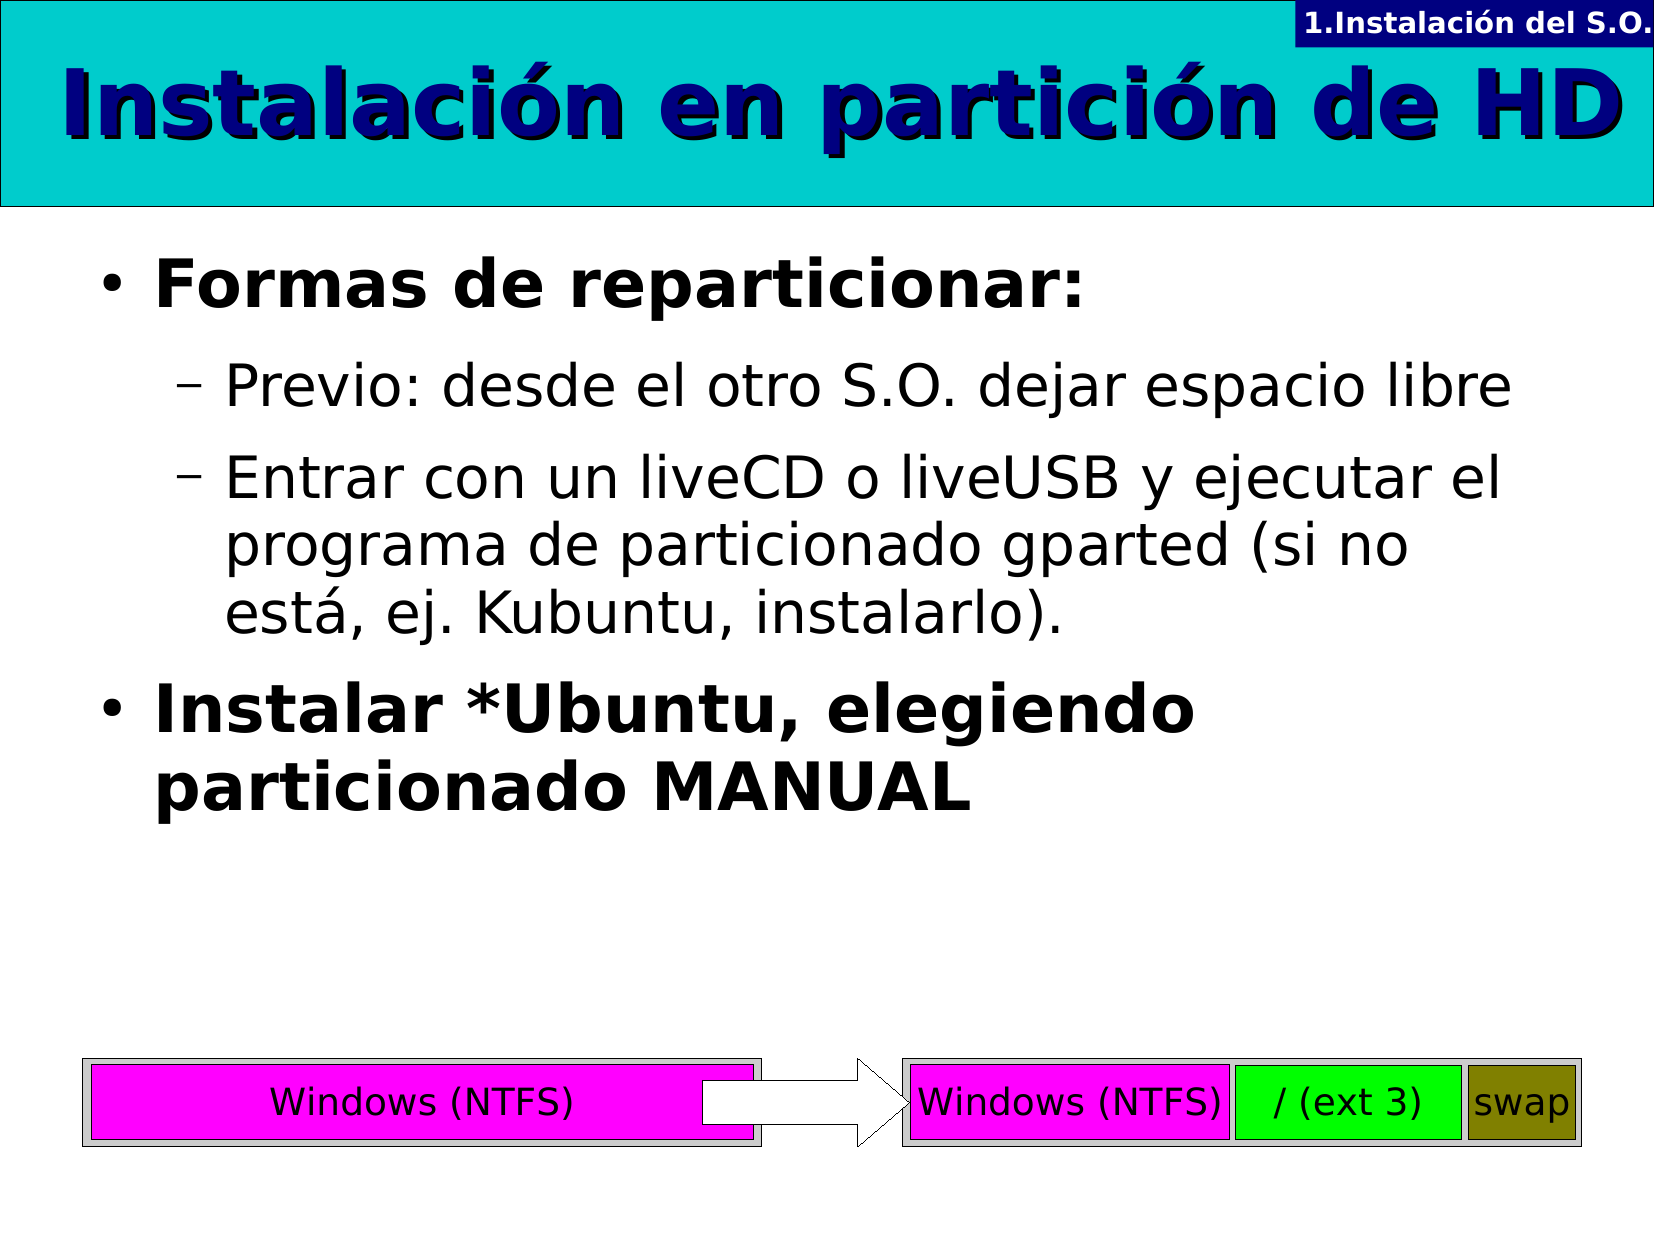

1.Instalación del S.O.
# Instalación en partición de HD
Formas de reparticionar:
Previo: desde el otro S.O. dejar espacio libre
Entrar con un liveCD o liveUSB y ejecutar el programa de particionado gparted (si no está, ej. Kubuntu, instalarlo).
Instalar *Ubuntu, elegiendo particionado MANUAL
Windows (NTFS)
Windows (NTFS)
/ (ext 3)
swap